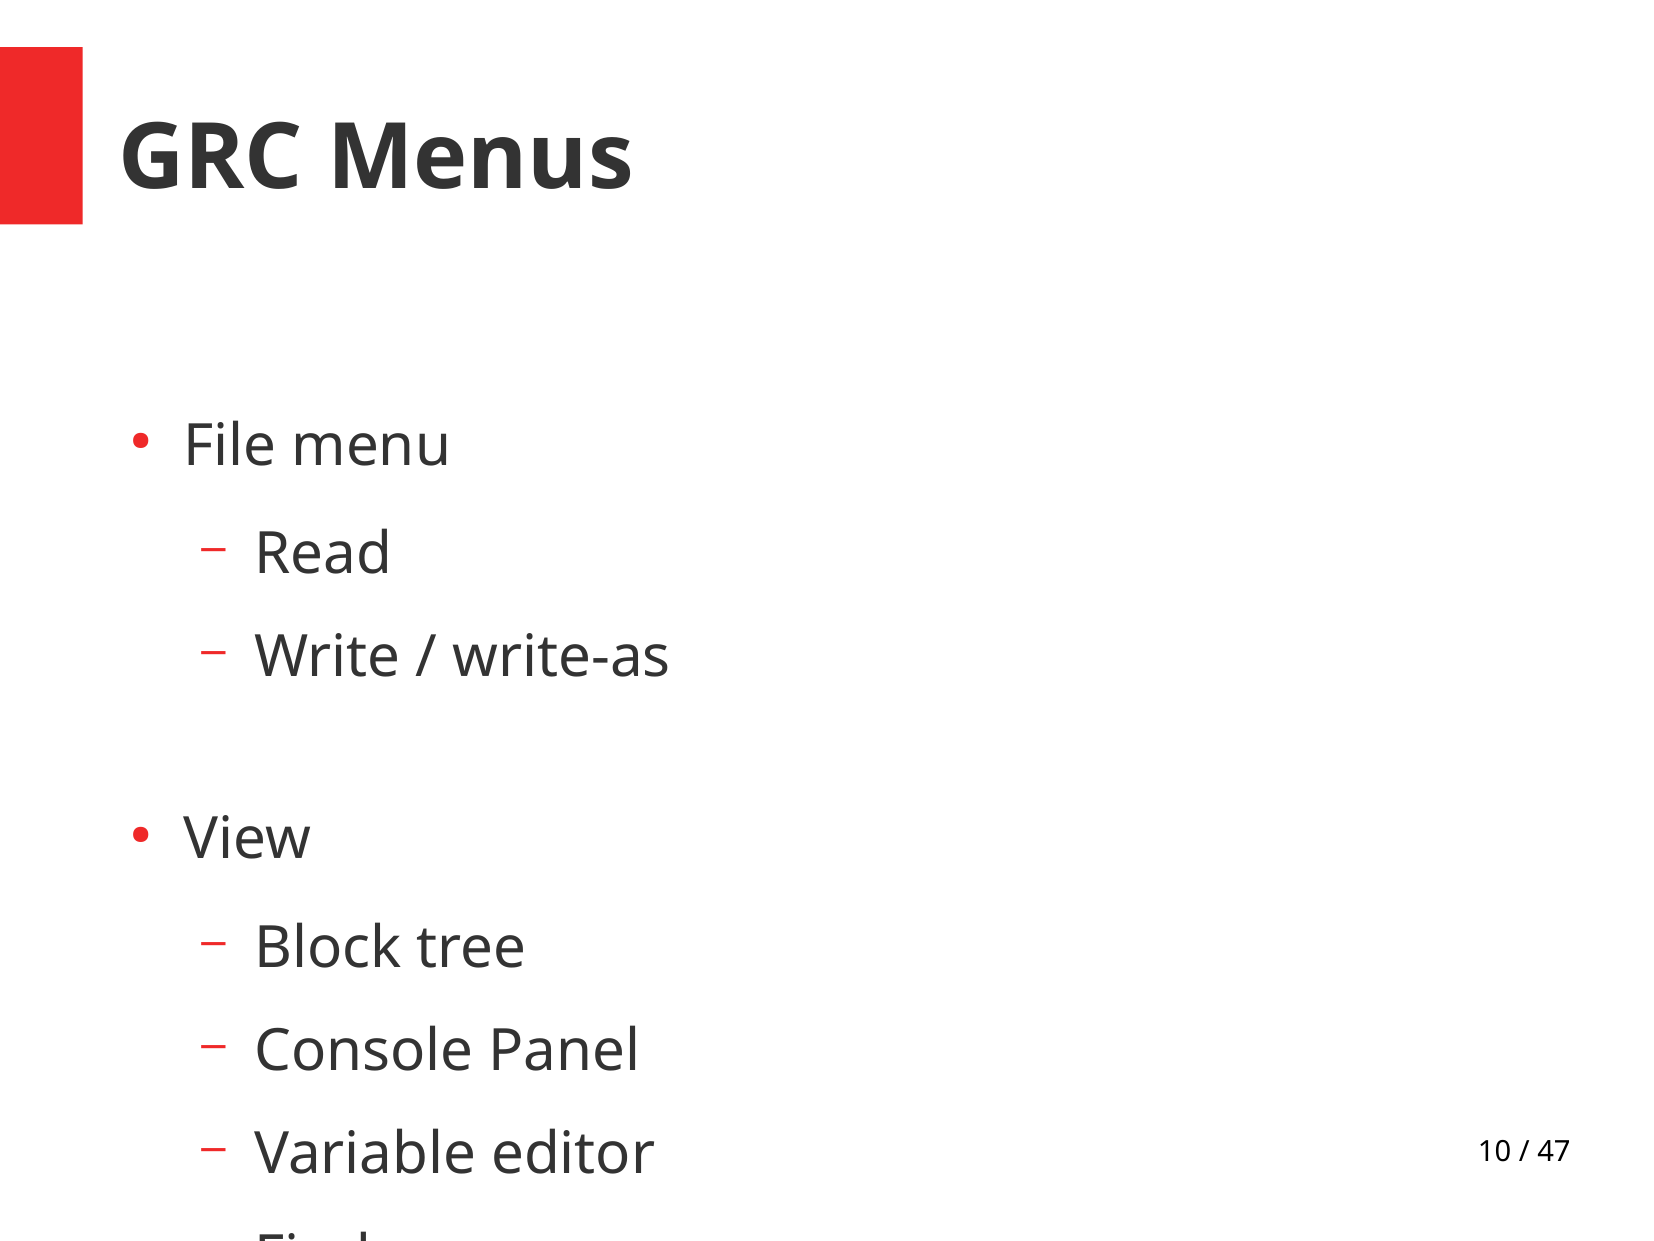

# GRC Menus
File menu
Read
Write / write-as
View
Block tree
Console Panel
Variable editor
Find
10